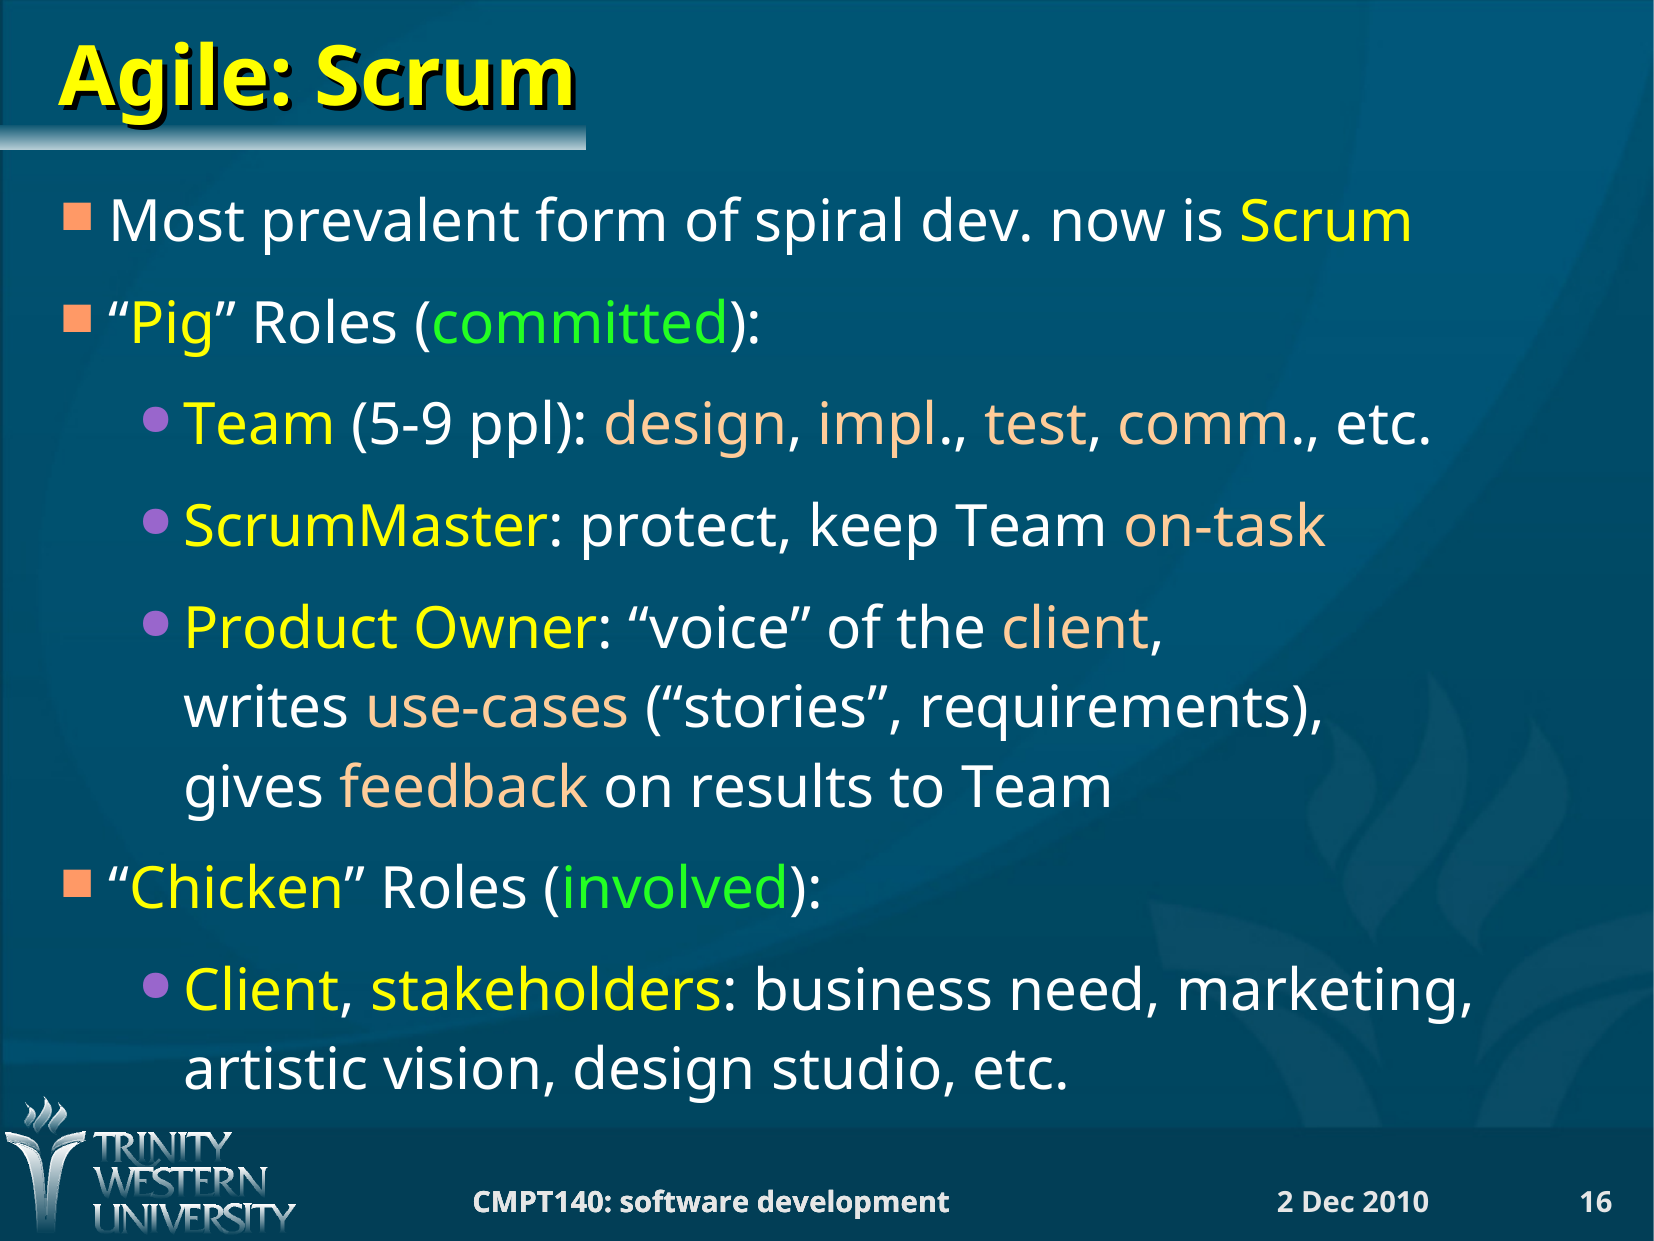

# Agile: Scrum
Most prevalent form of spiral dev. now is Scrum
“Pig” Roles (committed):
Team (5-9 ppl): design, impl., test, comm., etc.
ScrumMaster: protect, keep Team on-task
Product Owner: “voice” of the client,
writes use-cases (“stories”, requirements),
gives feedback on results to Team
“Chicken” Roles (involved):
Client, stakeholders: business need, marketing, artistic vision, design studio, etc.
CMPT140: software development
2 Dec 2010
16